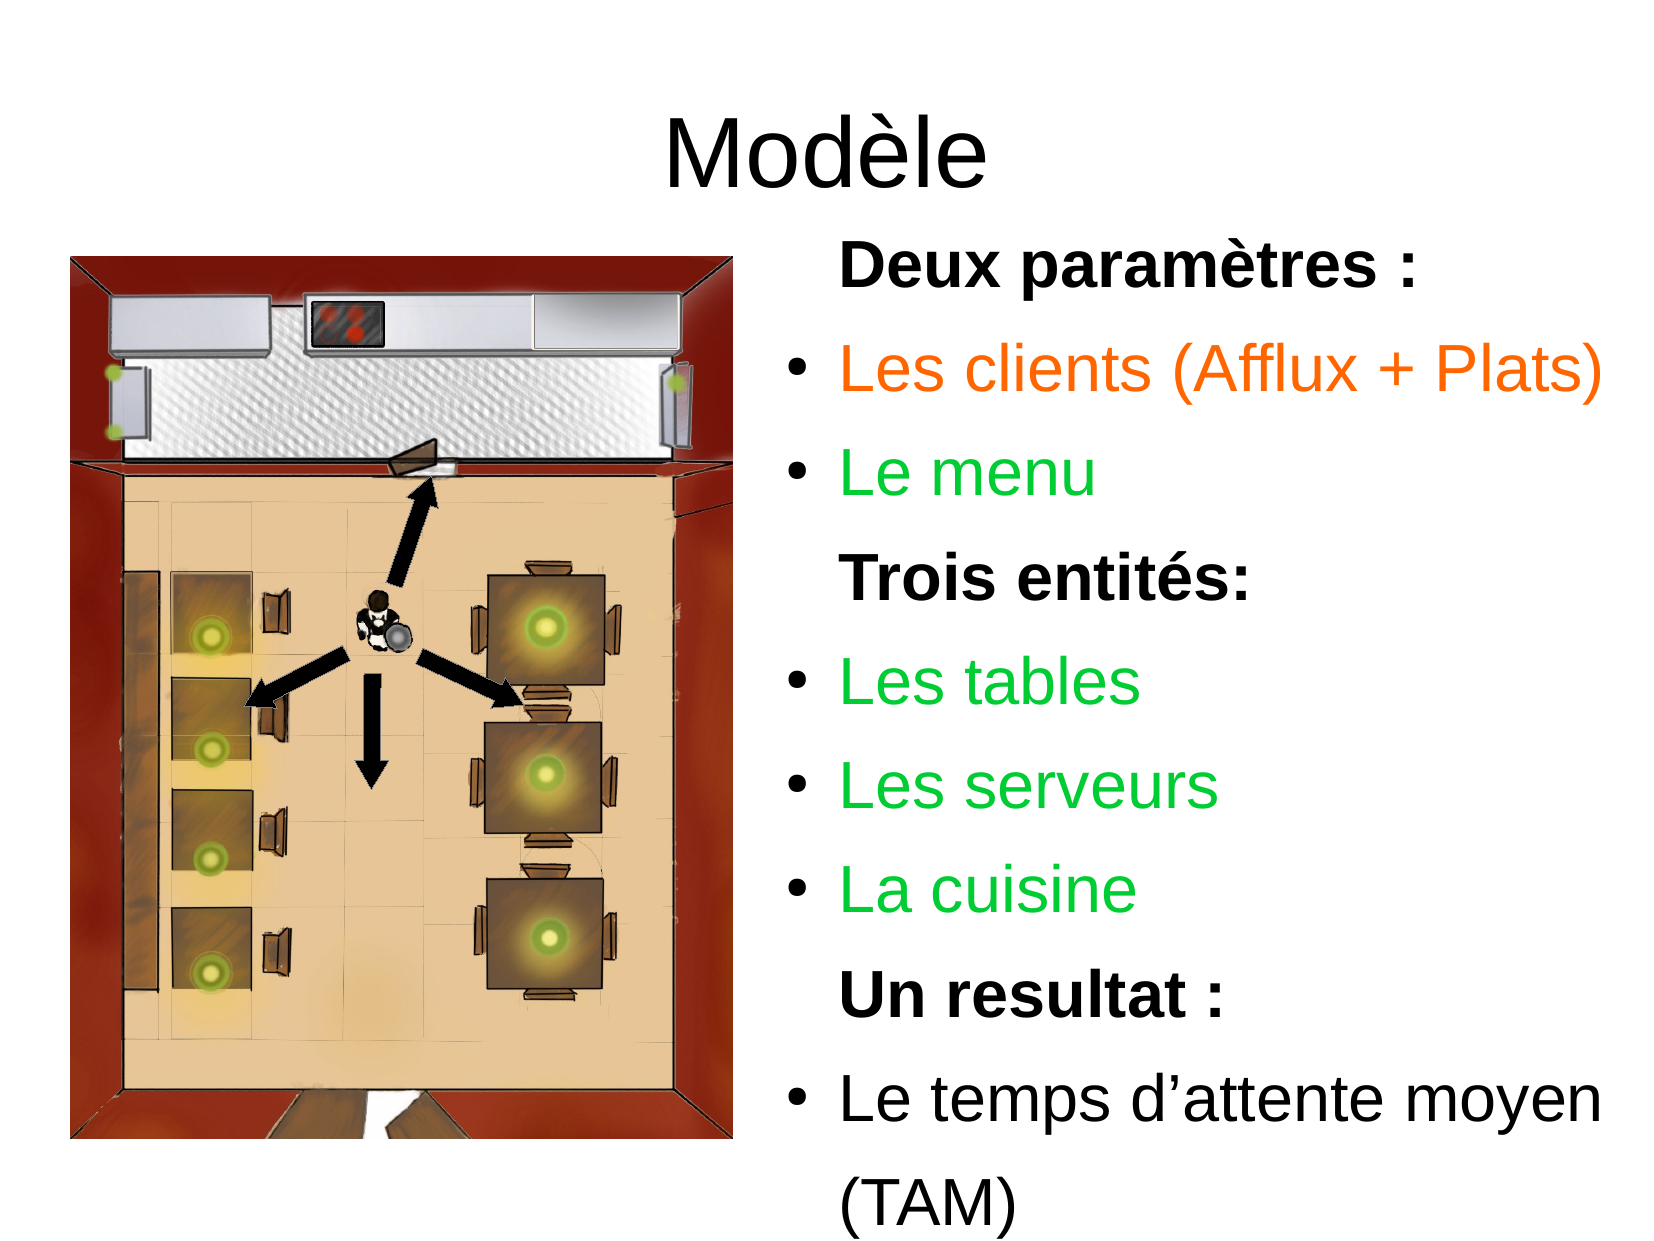

# Modèle
Deux paramètres :
Les clients (Afflux + Plats)
Le menu
Trois entités:
Les tables
Les serveurs
La cuisine
Un resultat :
Le temps d’attente moyen
(TAM)